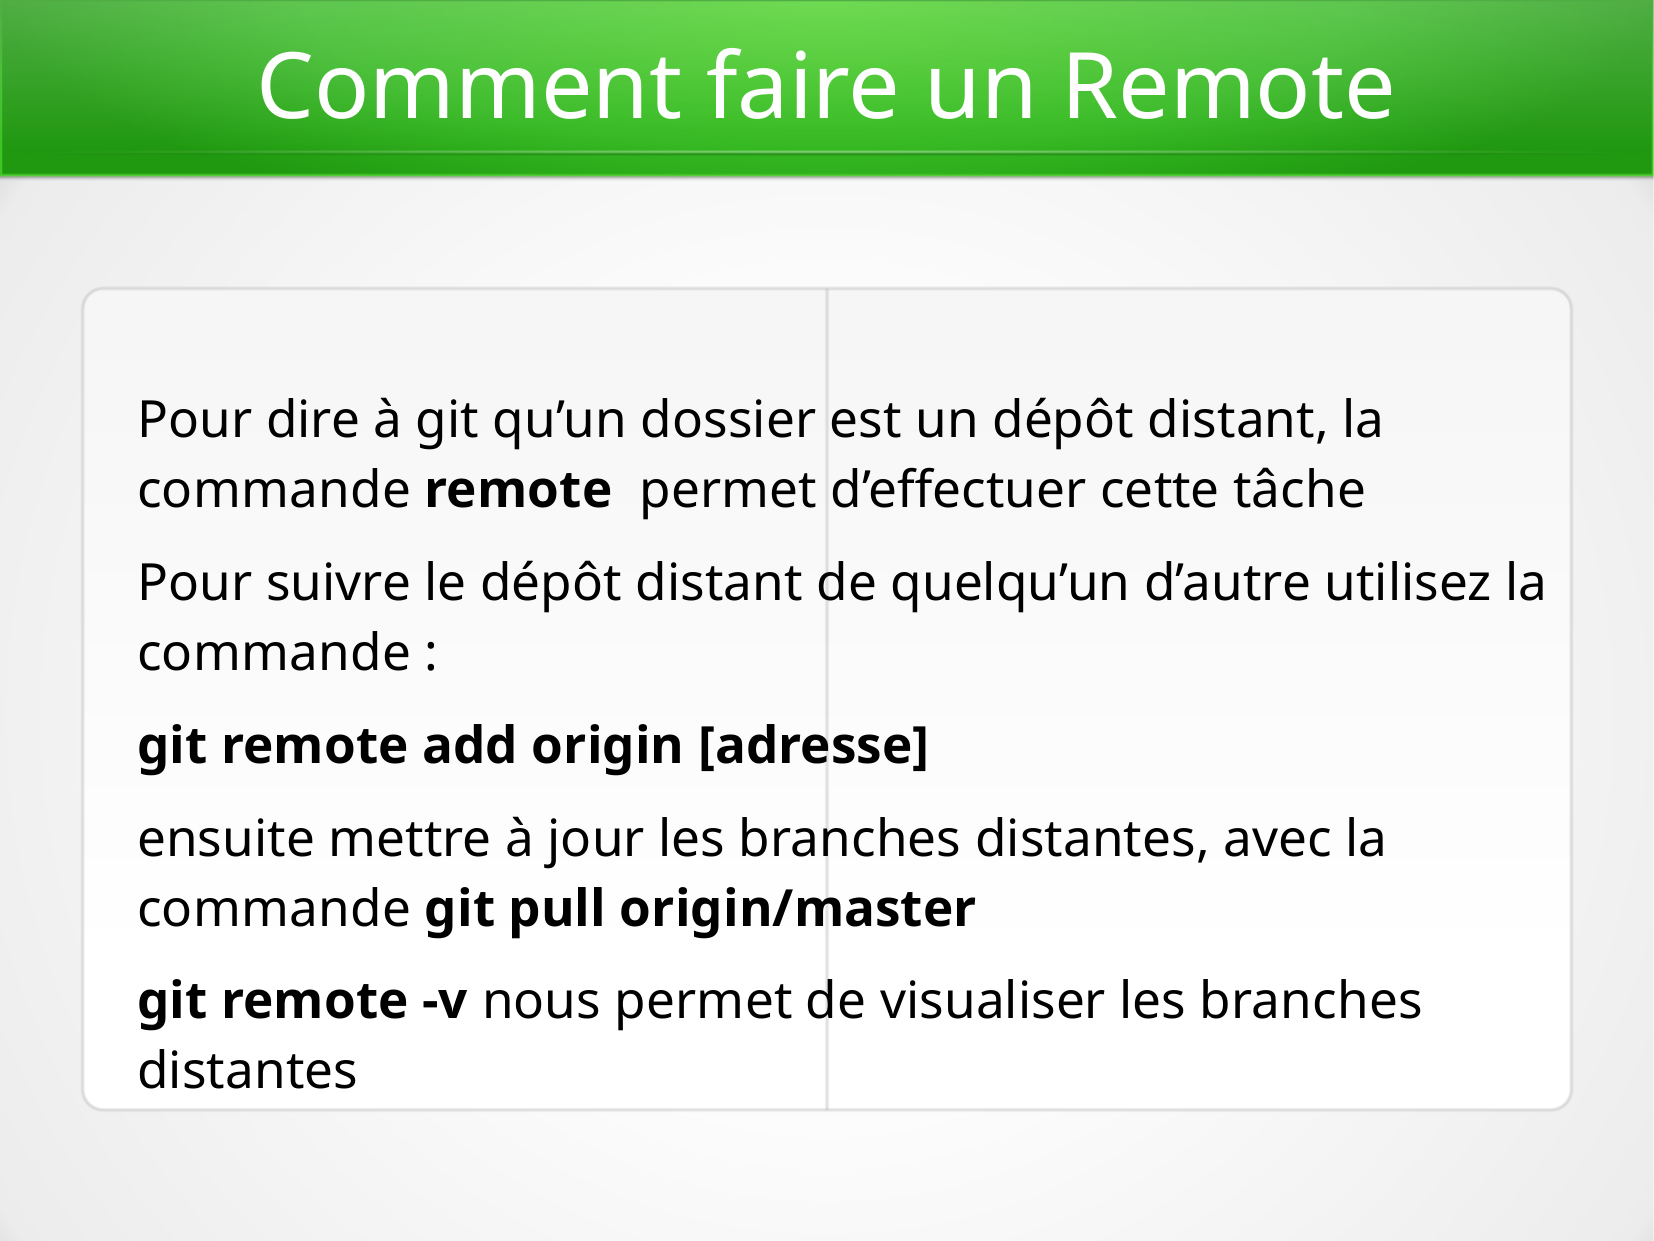

# Comment faire un Remote
Pour dire à git qu’un dossier est un dépôt distant, la commande remote permet d’effectuer cette tâche
Pour suivre le dépôt distant de quelqu’un d’autre utilisez la commande :
git remote add origin [adresse]
ensuite mettre à jour les branches distantes, avec la commande git pull origin/master
git remote -v nous permet de visualiser les branches distantes